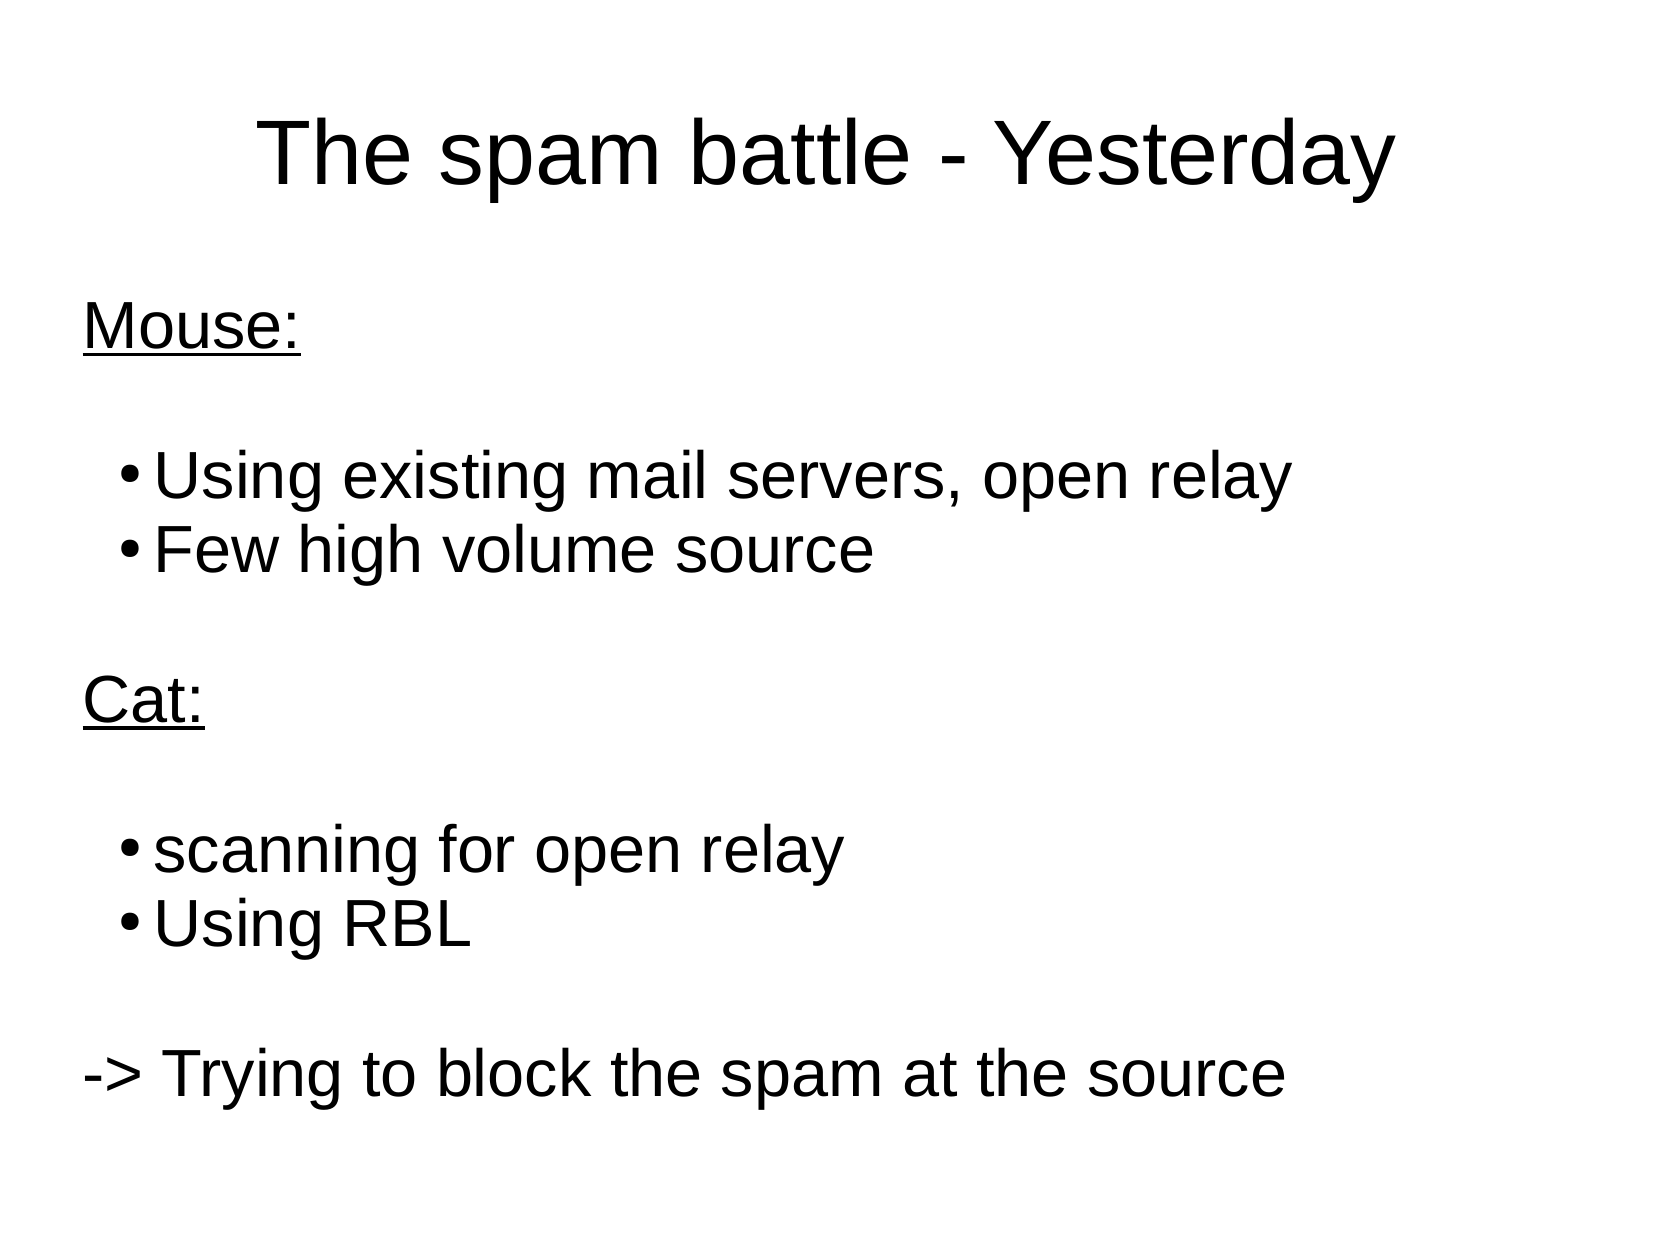

# The spam battle - Yesterday
Mouse:
Using existing mail servers, open relay
Few high volume source
Cat:
scanning for open relay
Using RBL
-> Trying to block the spam at the source